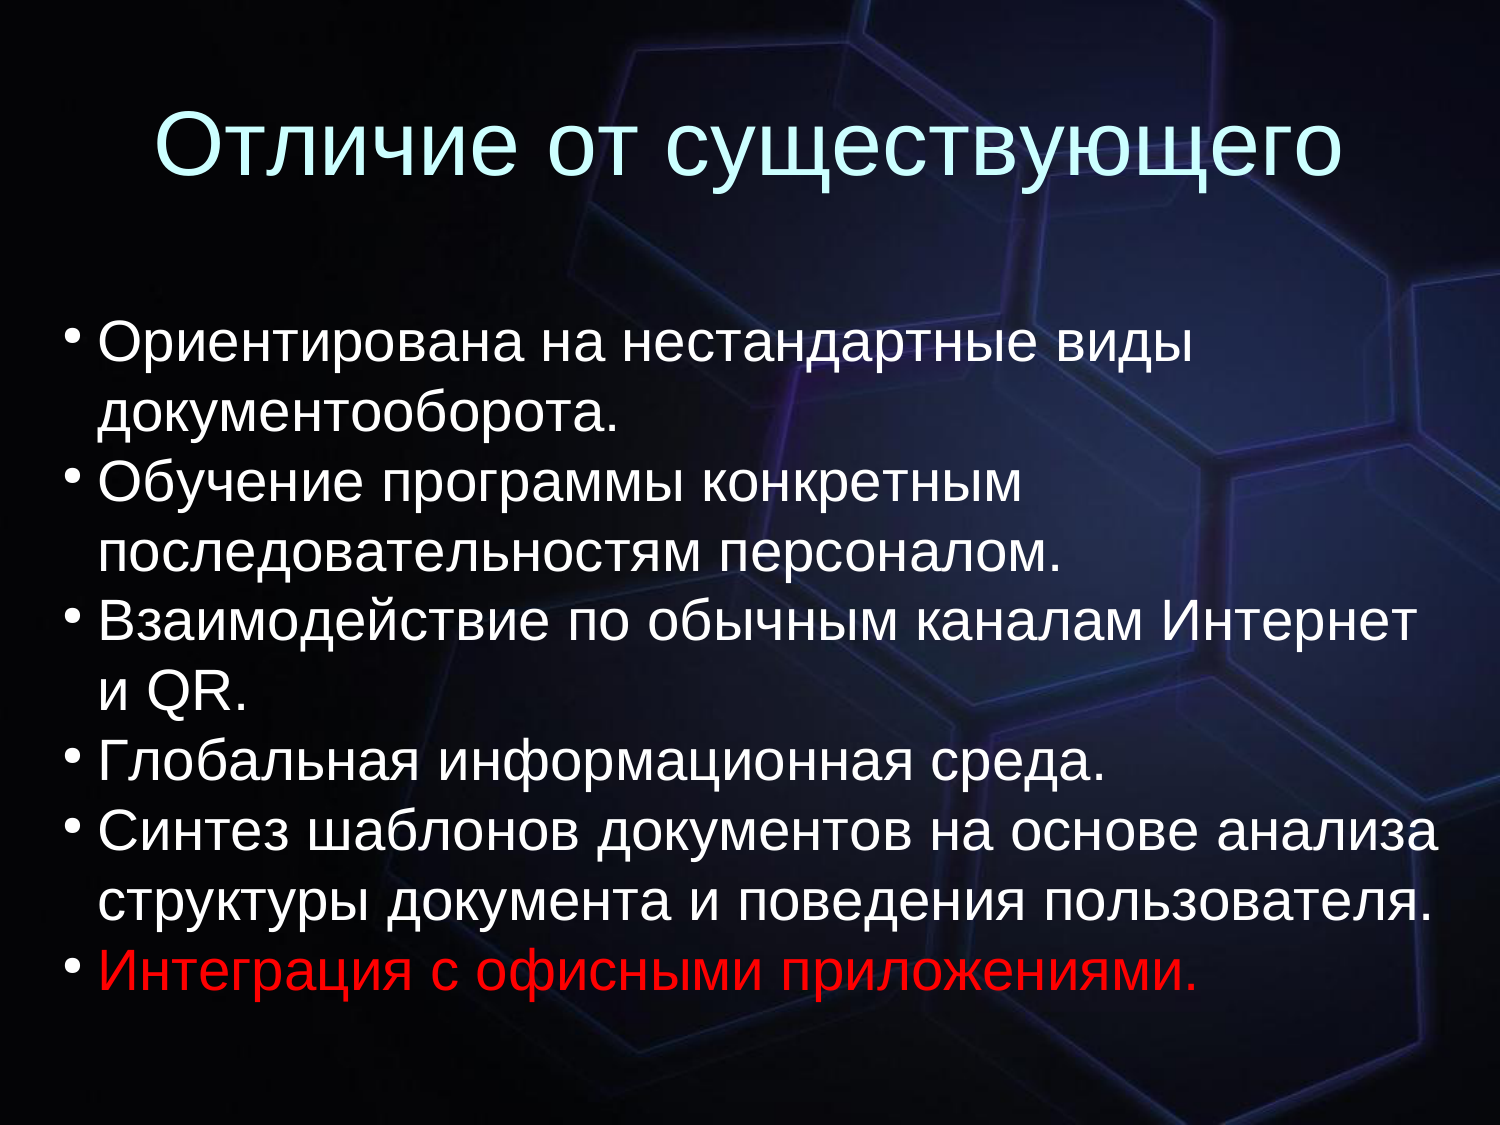

# Отличие от существующего
Ориентирована на нестандартные виды документооборота.
Обучение программы конкретным последовательностям персоналом.
Взаимодействие по обычным каналам Интернет и QR.
Глобальная информационная среда.
Синтез шаблонов документов на основе анализа структуры документа и поведения пользователя.
Интеграция с офисными приложениями.